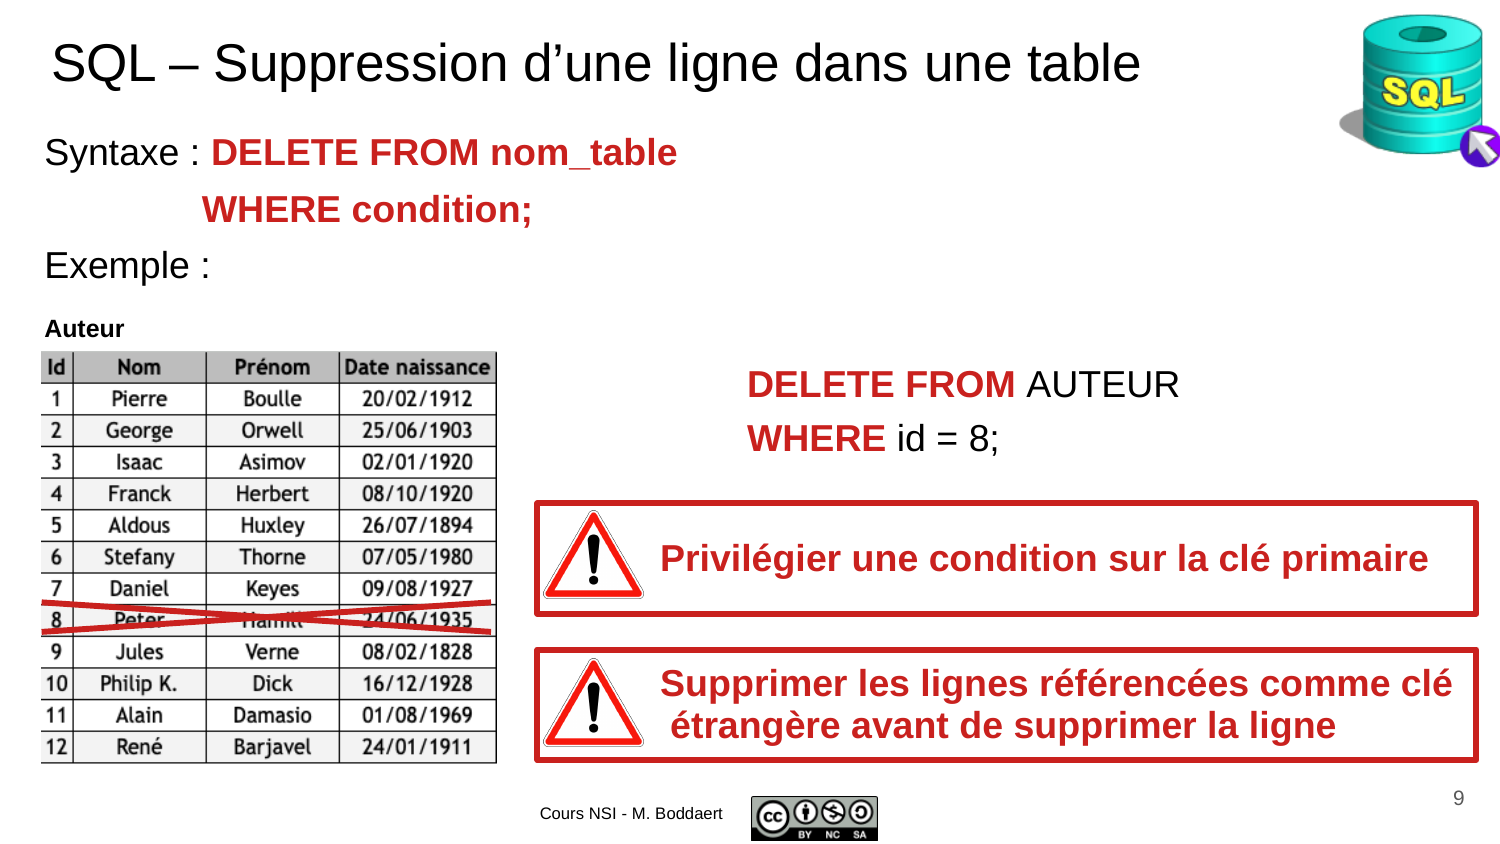

# SQL – Suppression d’une ligne dans une table
Syntaxe : DELETE FROM nom_table
 WHERE condition;
Exemple :
Auteur
DELETE FROM AUTEUR
WHERE id = 8;
 Privilégier une condition sur la clé primaire
 Supprimer les lignes référencées comme clé étrangère avant de supprimer la ligne